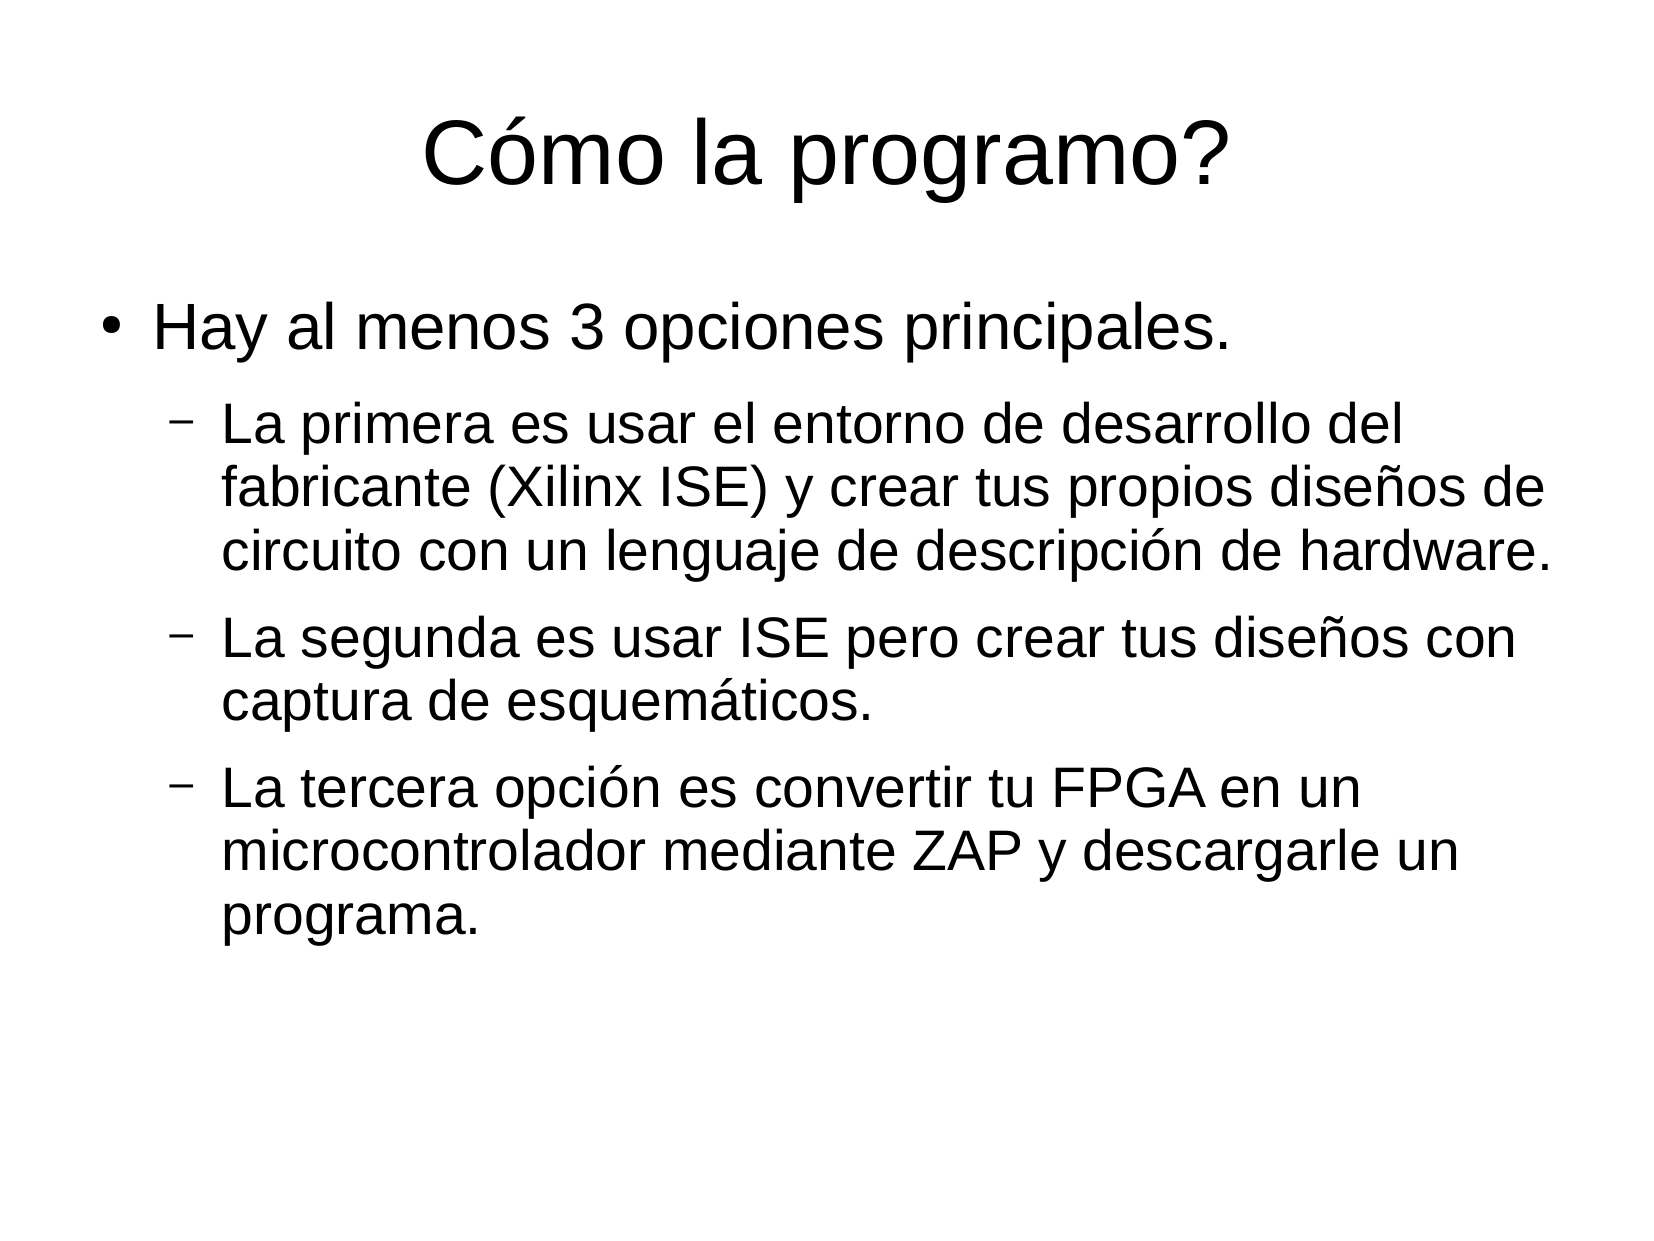

# Cómo la programo?
Hay al menos 3 opciones principales.
La primera es usar el entorno de desarrollo del fabricante (Xilinx ISE) y crear tus propios diseños de circuito con un lenguaje de descripción de hardware.
La segunda es usar ISE pero crear tus diseños con captura de esquemáticos.
La tercera opción es convertir tu FPGA en un microcontrolador mediante ZAP y descargarle un programa.